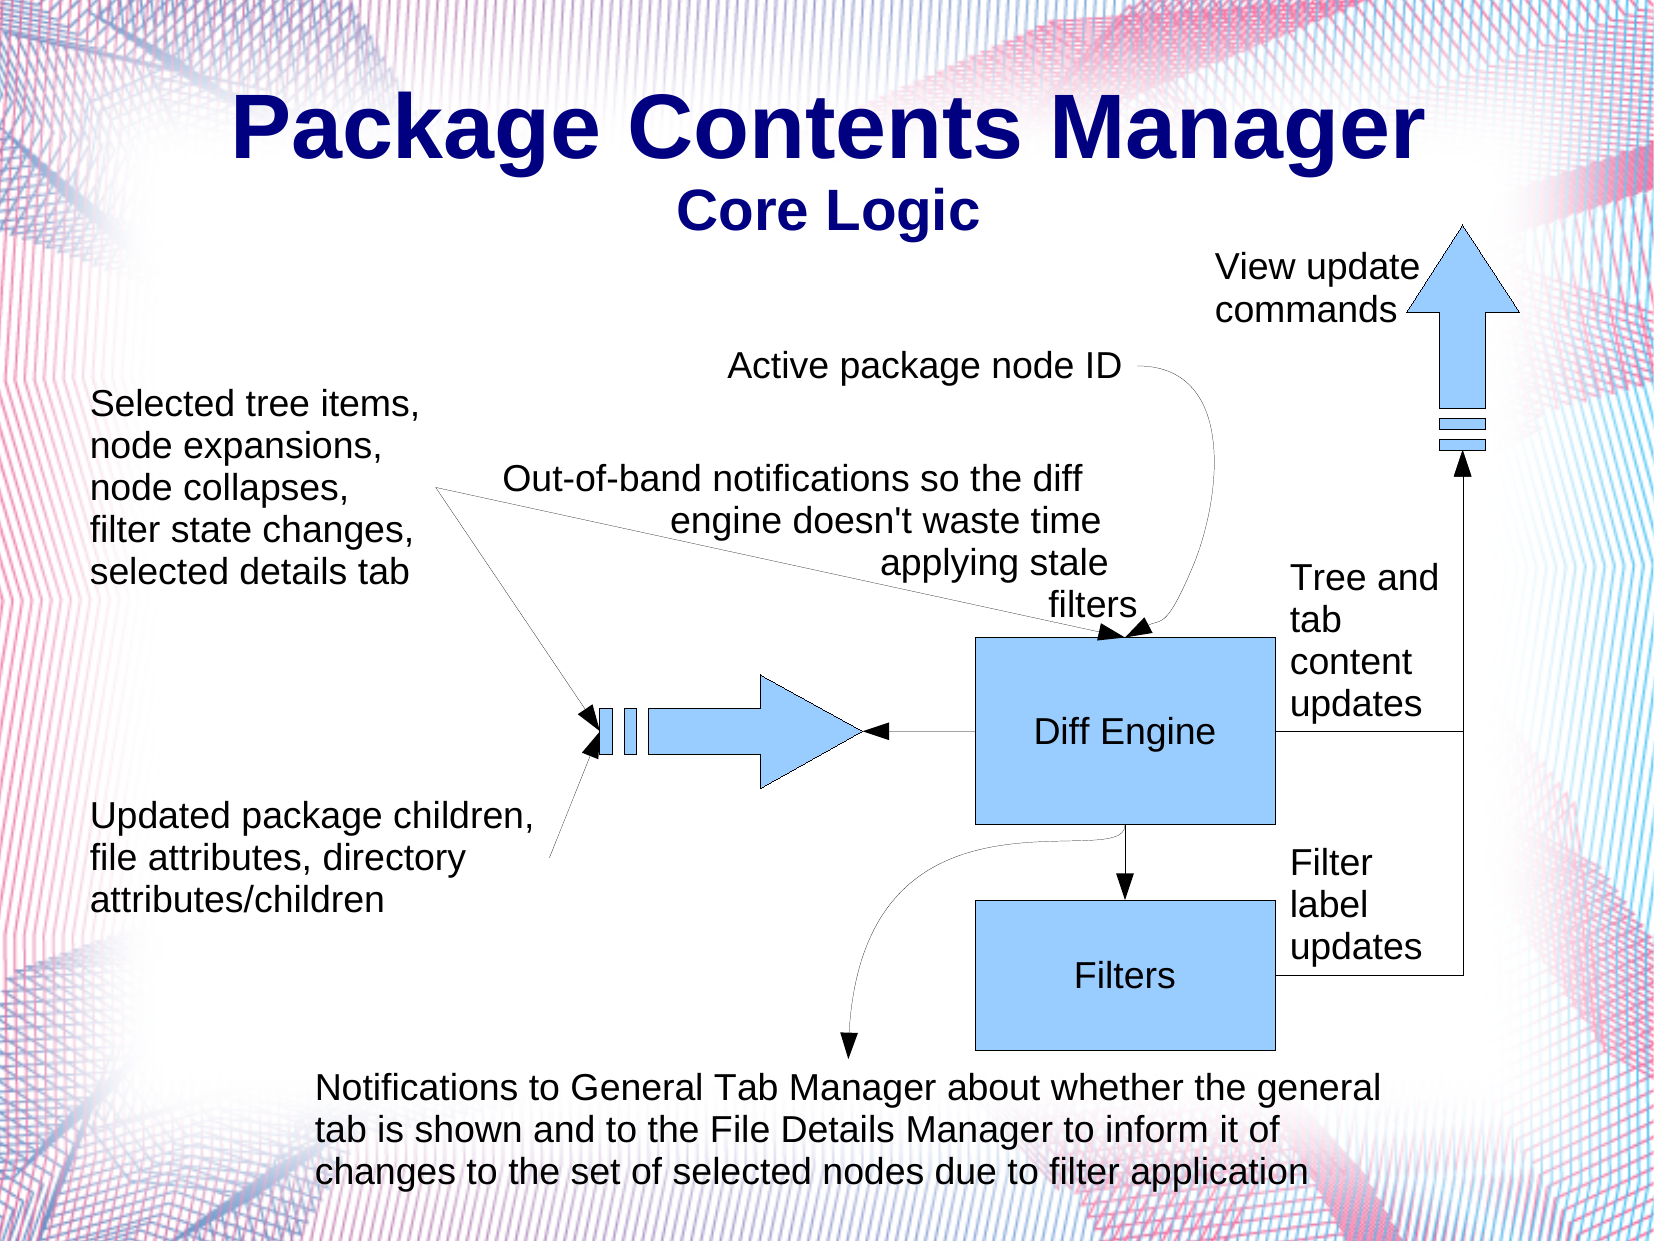

# Package Contents Manager Core Logic
View update
commands
Active package node ID
Selected tree items,
node expansions,
node collapses,
filter state changes,
selected details tab
Out-of-band notifications so the diff
 engine doesn't waste time
 applying stale
 filters
Tree and
tab
content
updates
Diff Engine
Updated package children,
file attributes, directory
attributes/children
Filter
label
updates
Filters
Notifications to General Tab Manager about whether the general
tab is shown and to the File Details Manager to inform it of
changes to the set of selected nodes due to filter application